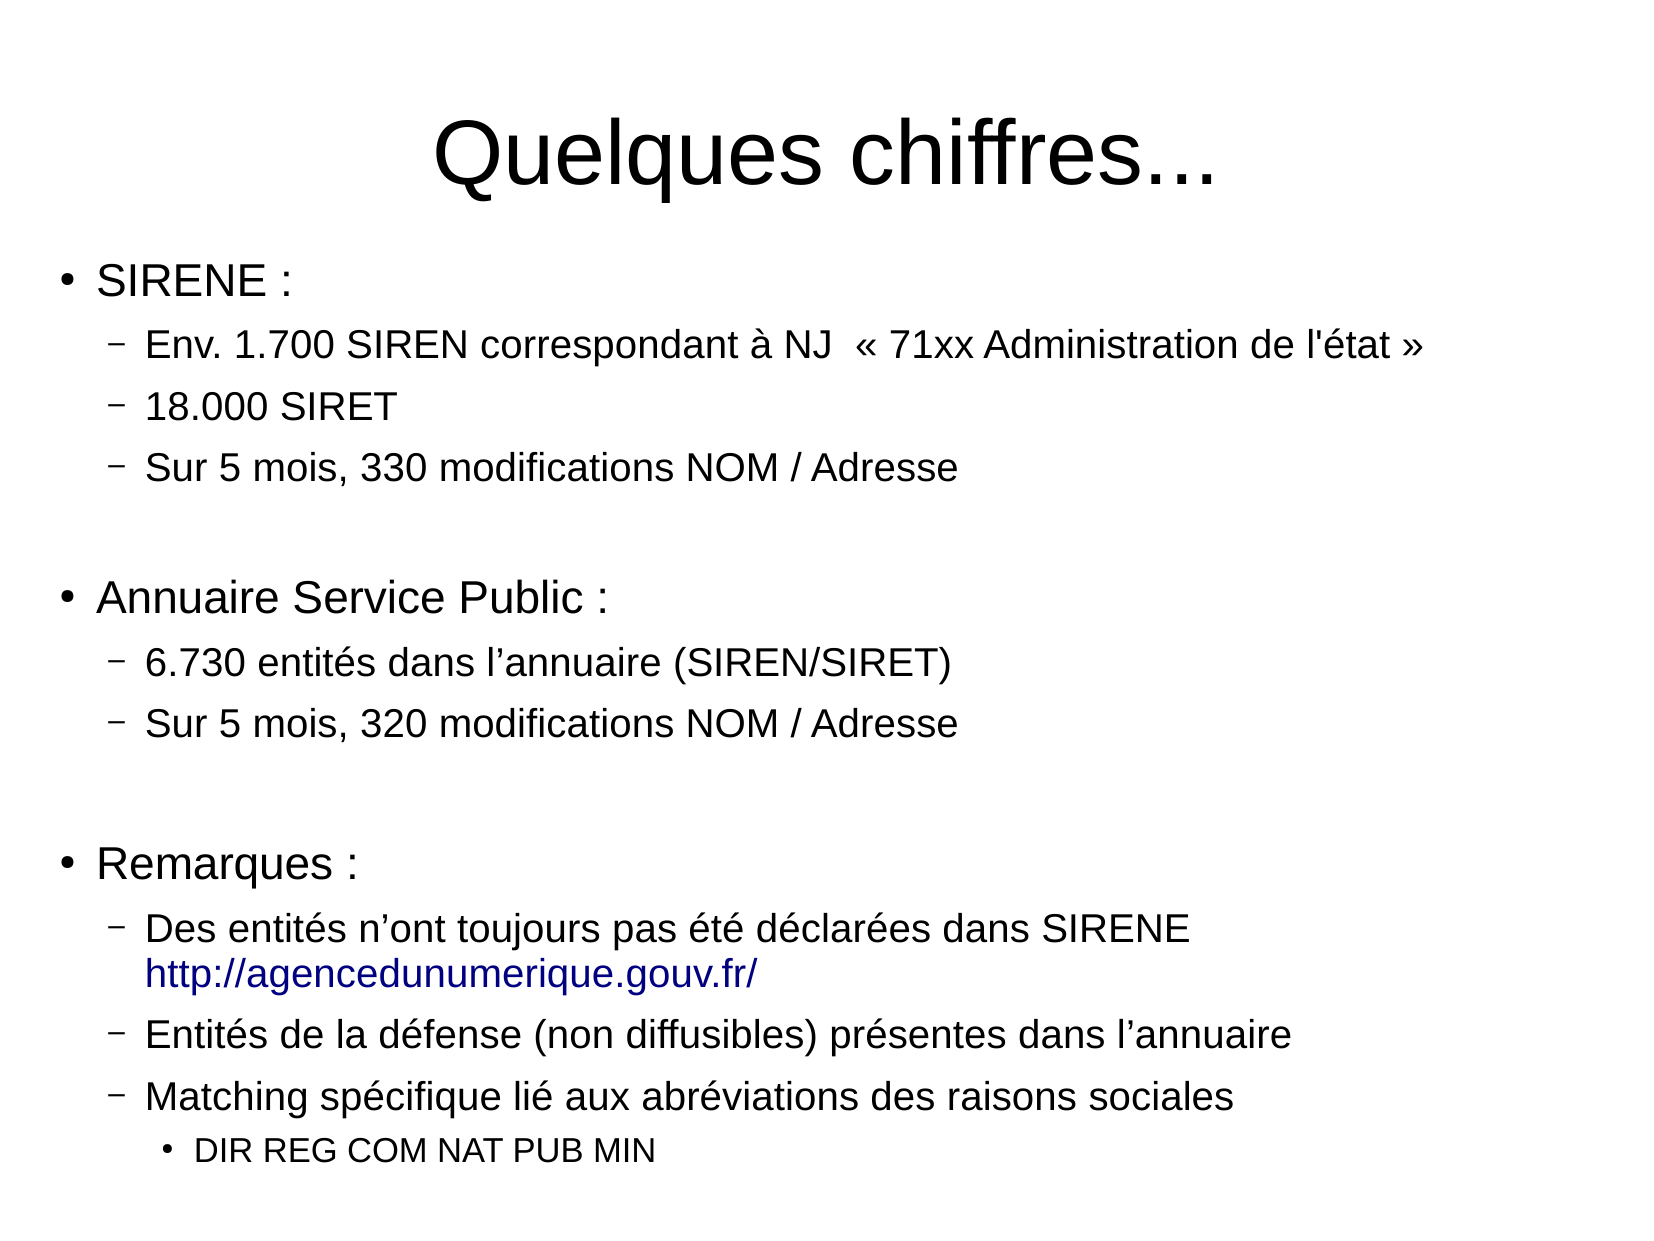

# Quelques chiffres...
SIRENE :
Env. 1.700 SIREN correspondant à NJ « 71xx Administration de l'état »
18.000 SIRET
Sur 5 mois, 330 modifications NOM / Adresse
Annuaire Service Public :
6.730 entités dans l’annuaire (SIREN/SIRET)
Sur 5 mois, 320 modifications NOM / Adresse
Remarques :
Des entités n’ont toujours pas été déclarées dans SIRENE http://agencedunumerique.gouv.fr/
Entités de la défense (non diffusibles) présentes dans l’annuaire
Matching spécifique lié aux abréviations des raisons sociales
DIR REG COM NAT PUB MIN